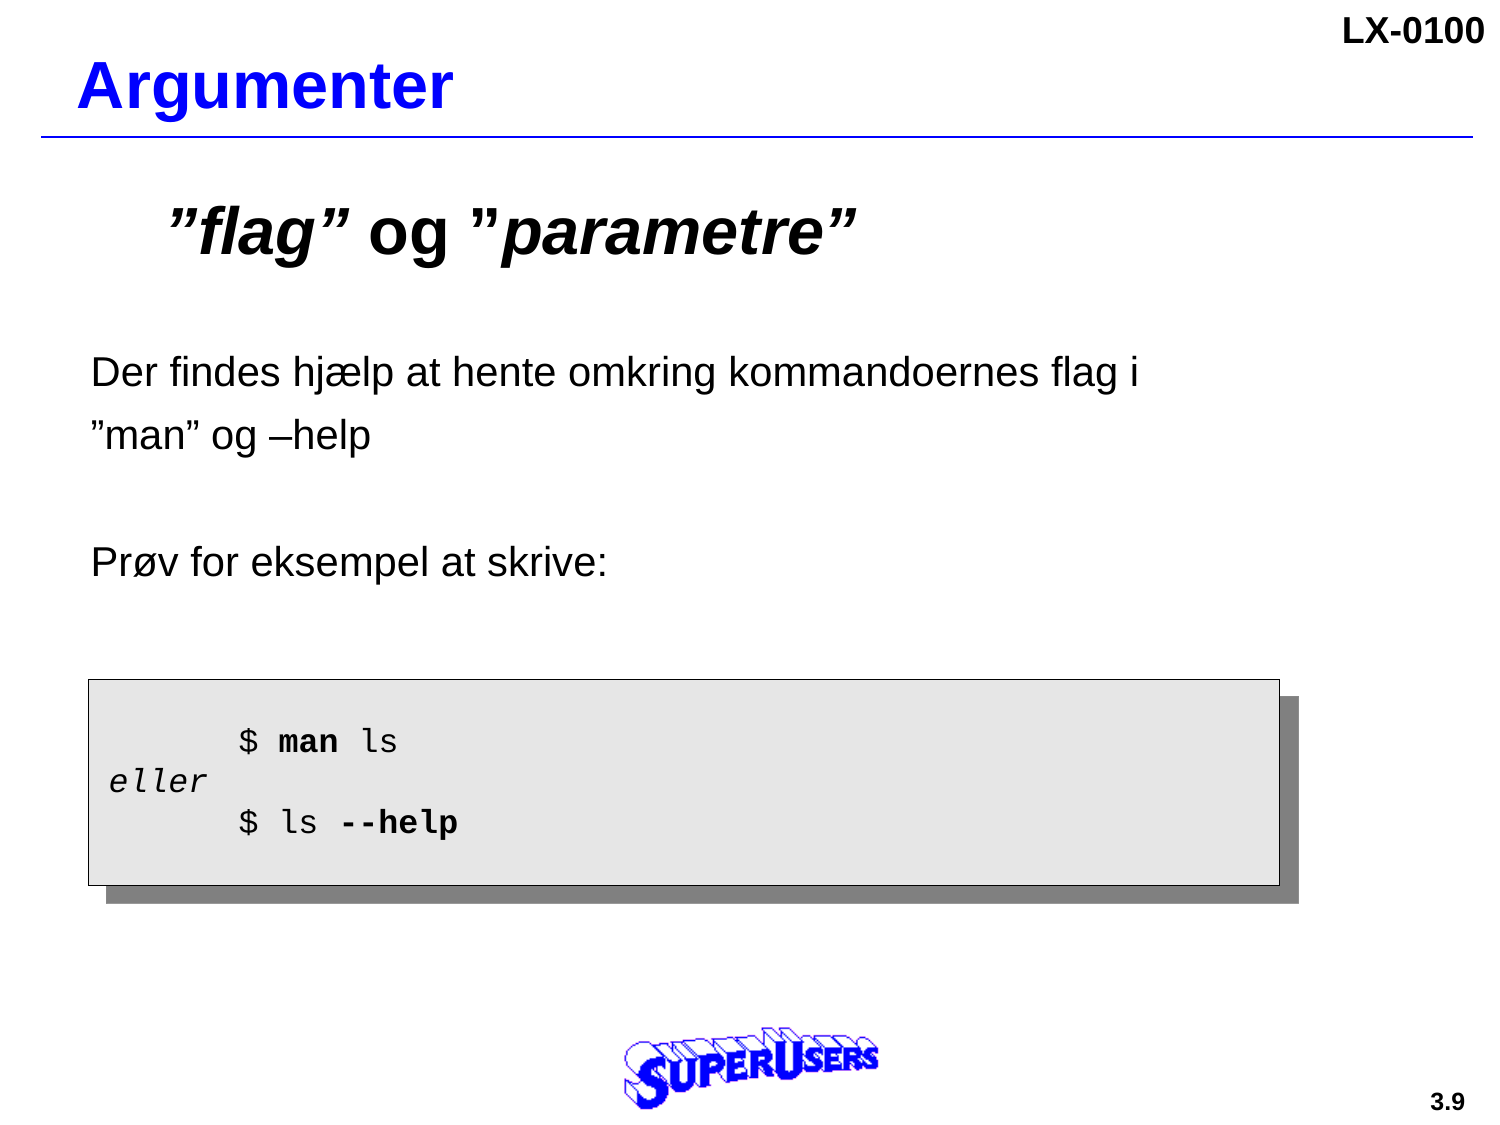

# Argumenter
 ”flag” og ”parametre”
Der findes hjælp at hente omkring kommandoernes flag i
”man” og –help
Prøv for eksempel at skrive:
	$ man ls
 eller
	$ ls --help